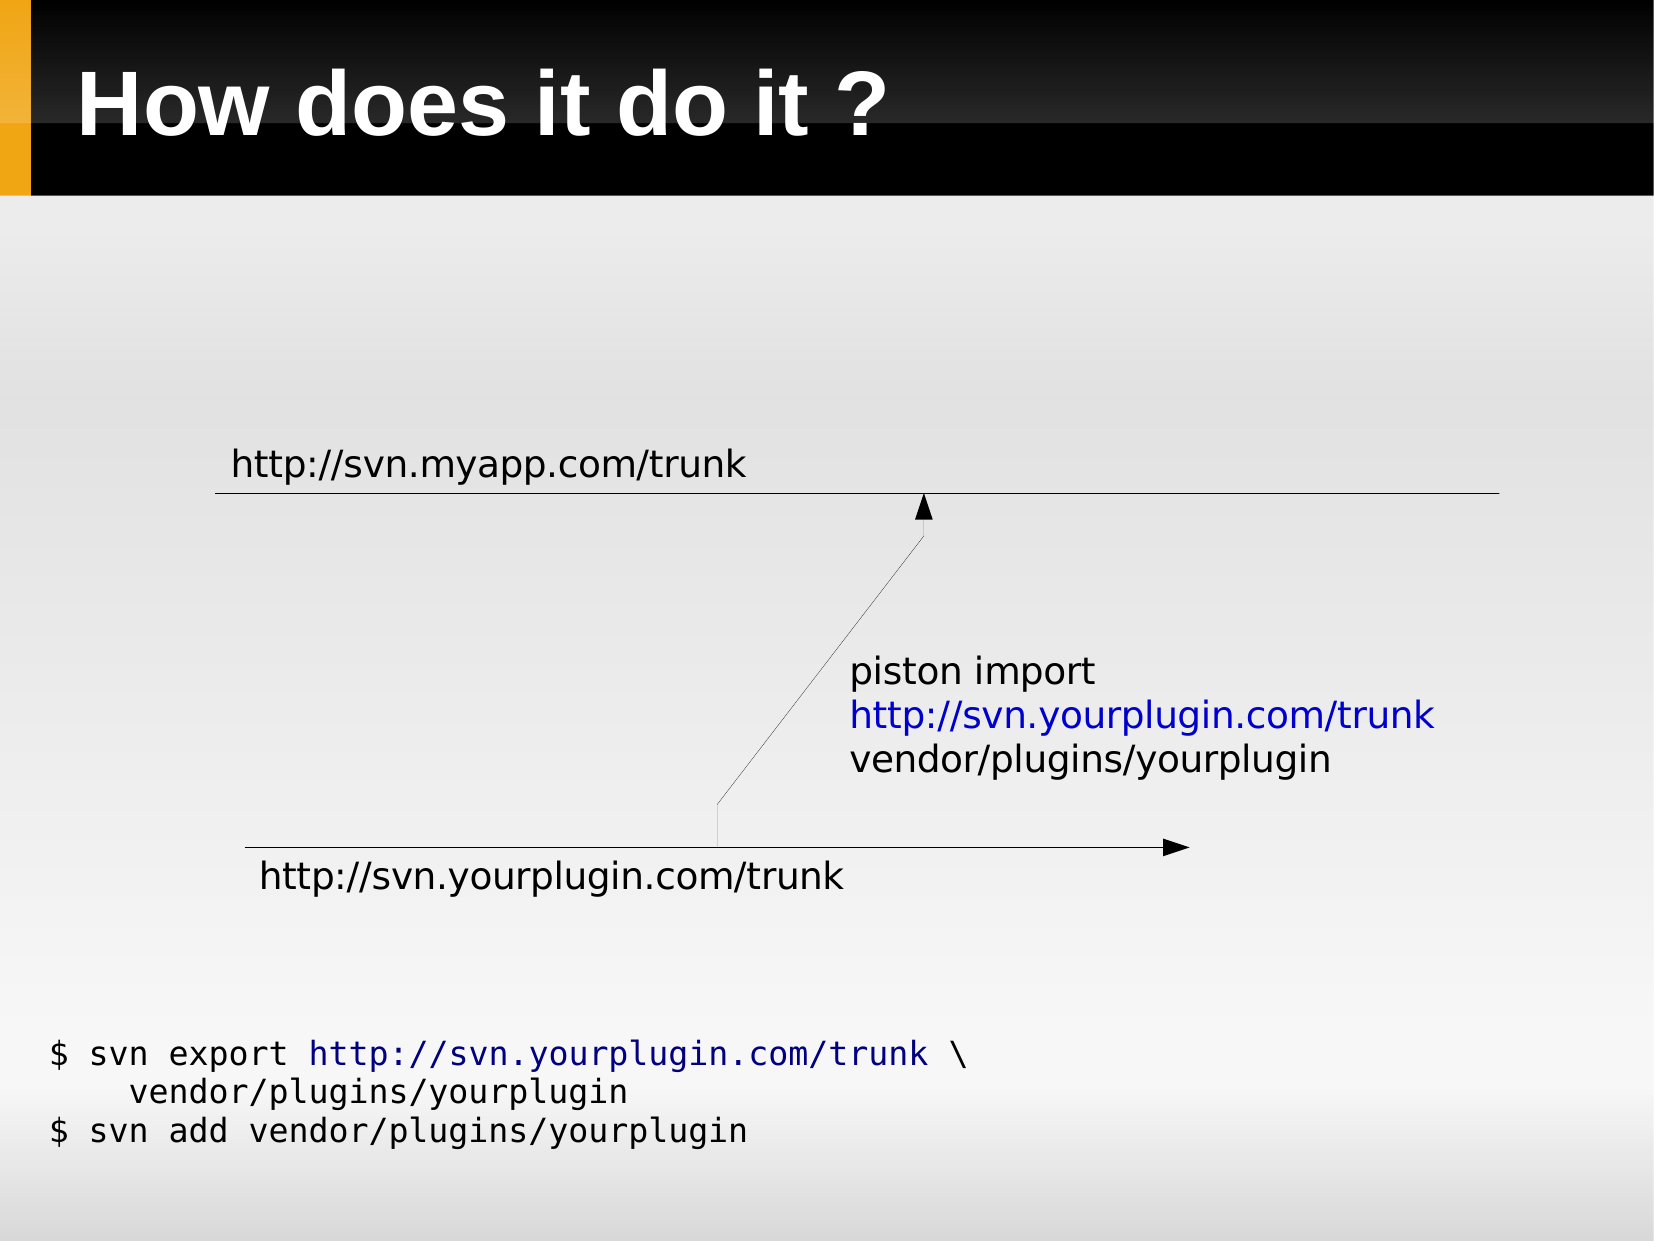

# How does it do it ?
$ svn export http://svn.yourplugin.com/trunk \
 vendor/plugins/yourplugin
$ svn add vendor/plugins/yourplugin